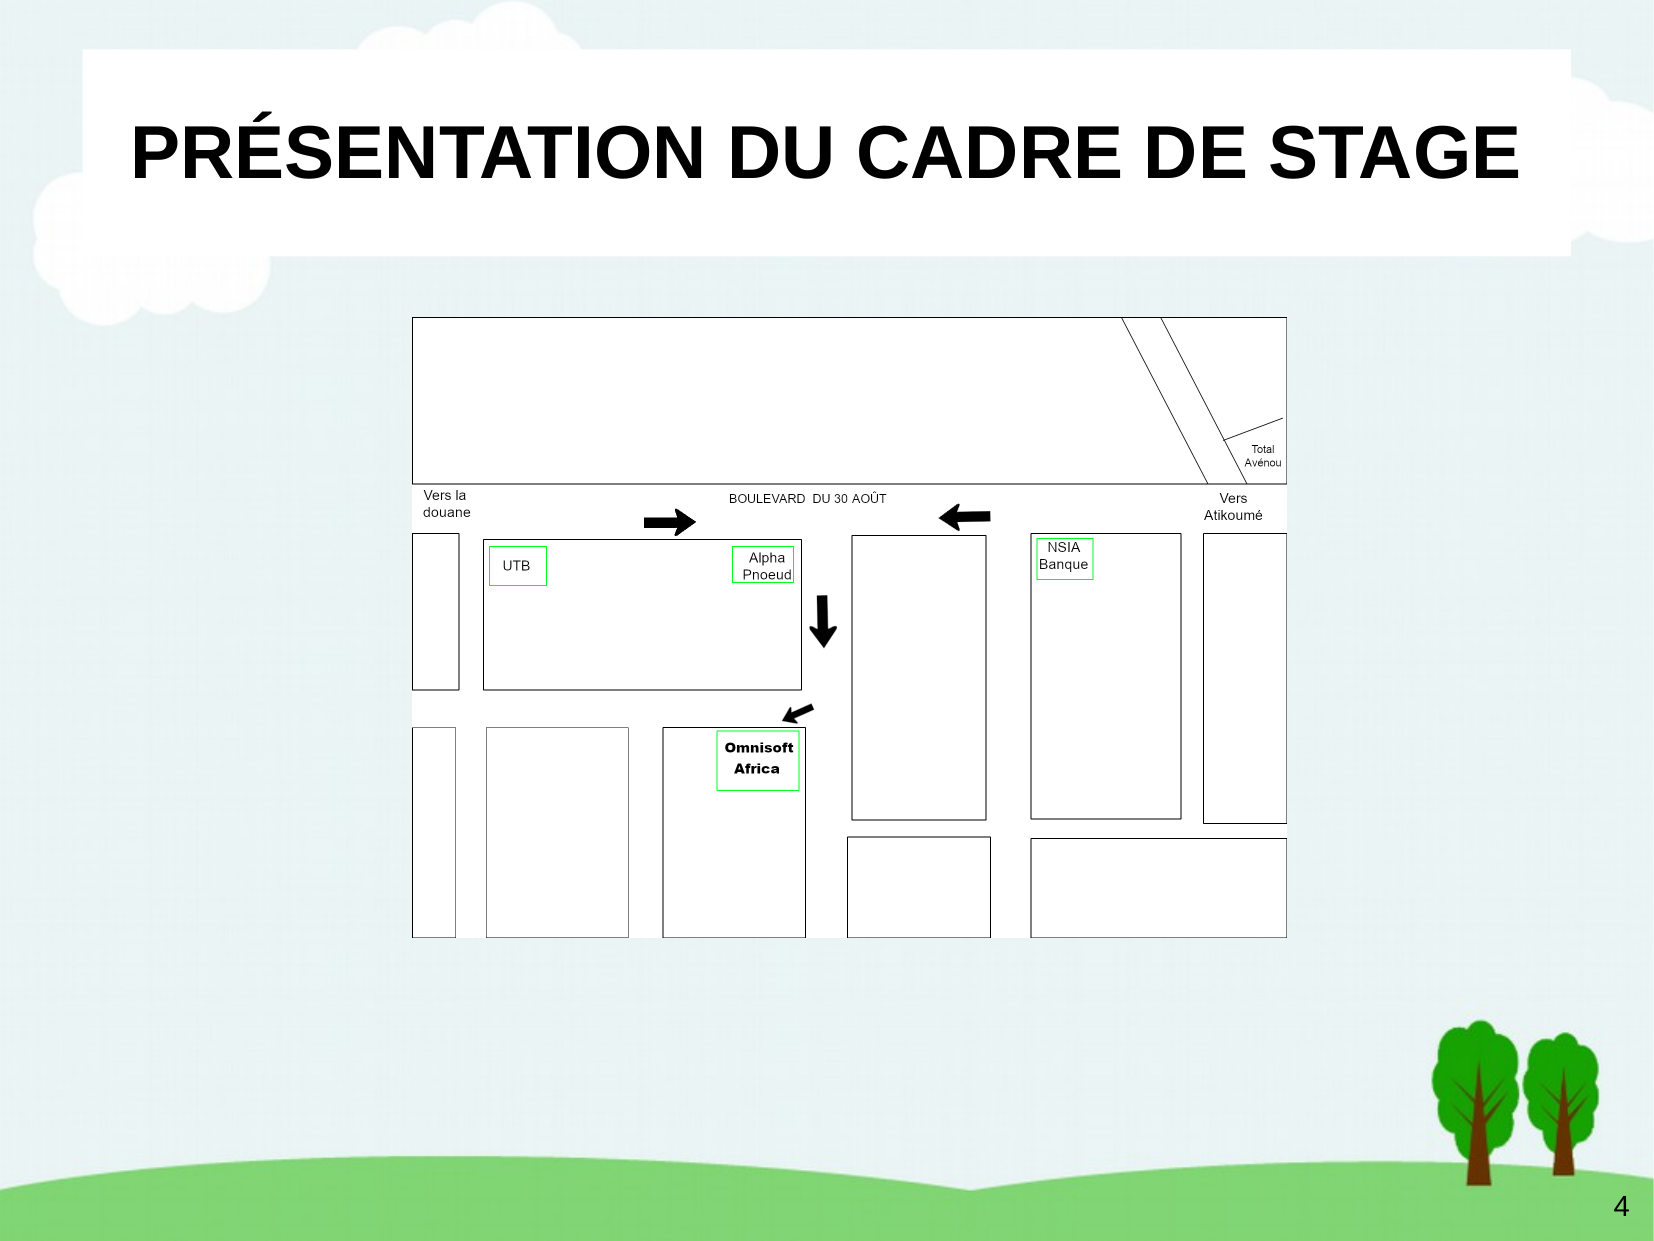

# PRÉSENTATION DU CADRE DE STAGE
4